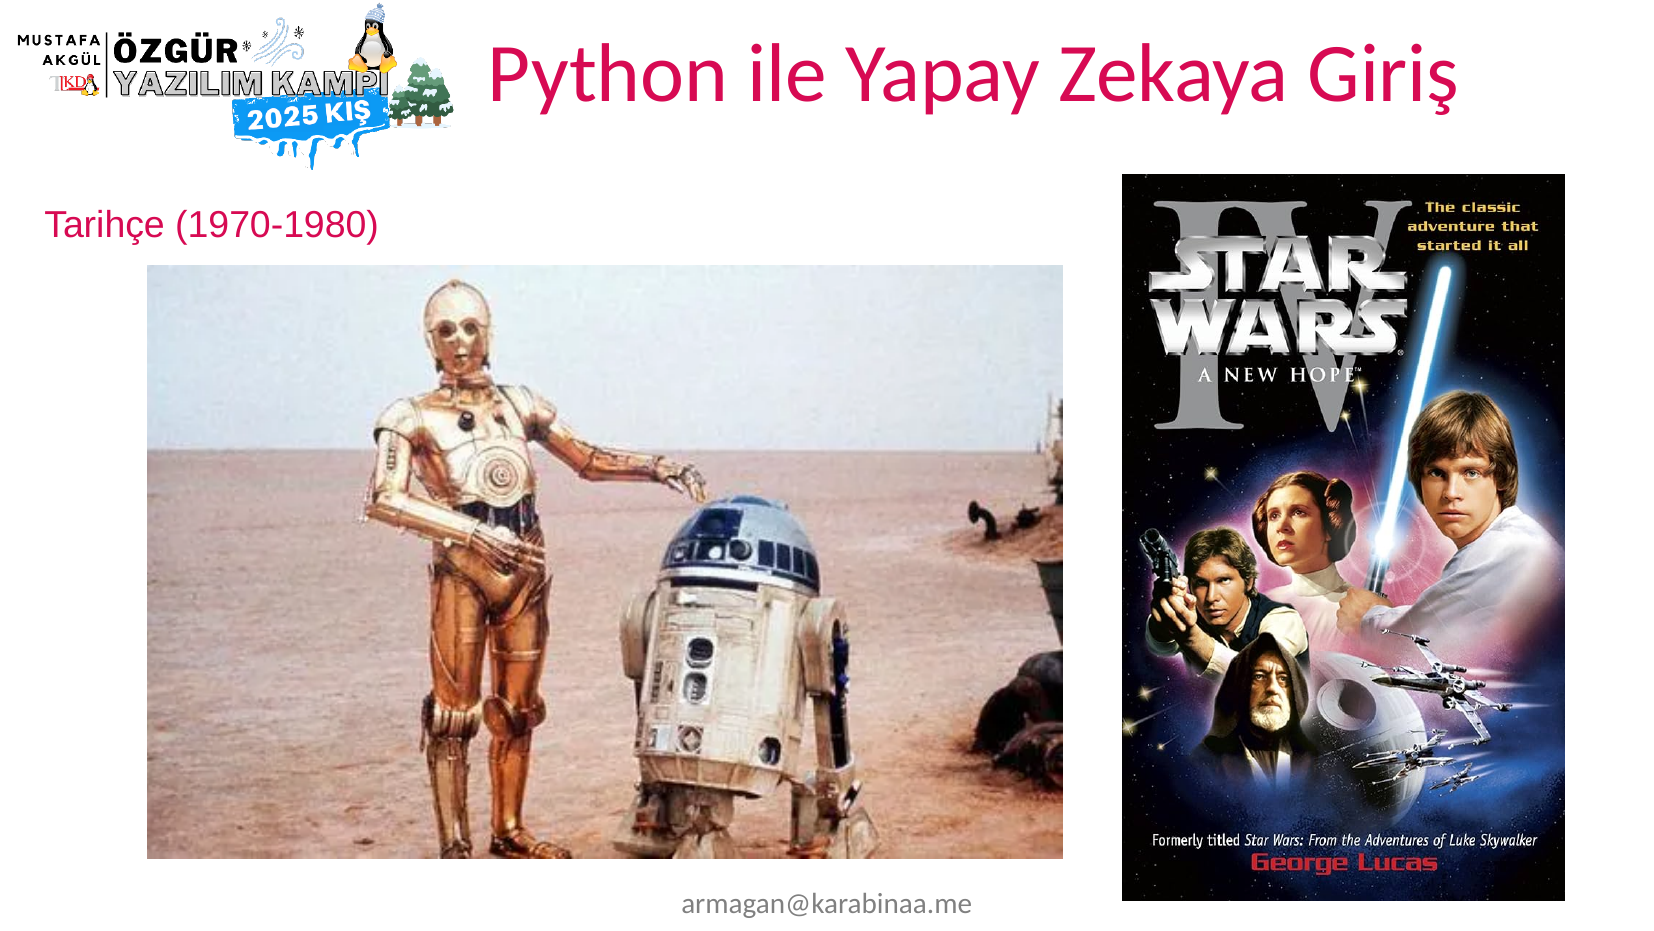

Python ile Yapay Zekaya Giriş
Tarihçe (1970-1980)
armagan@karabinaa.me